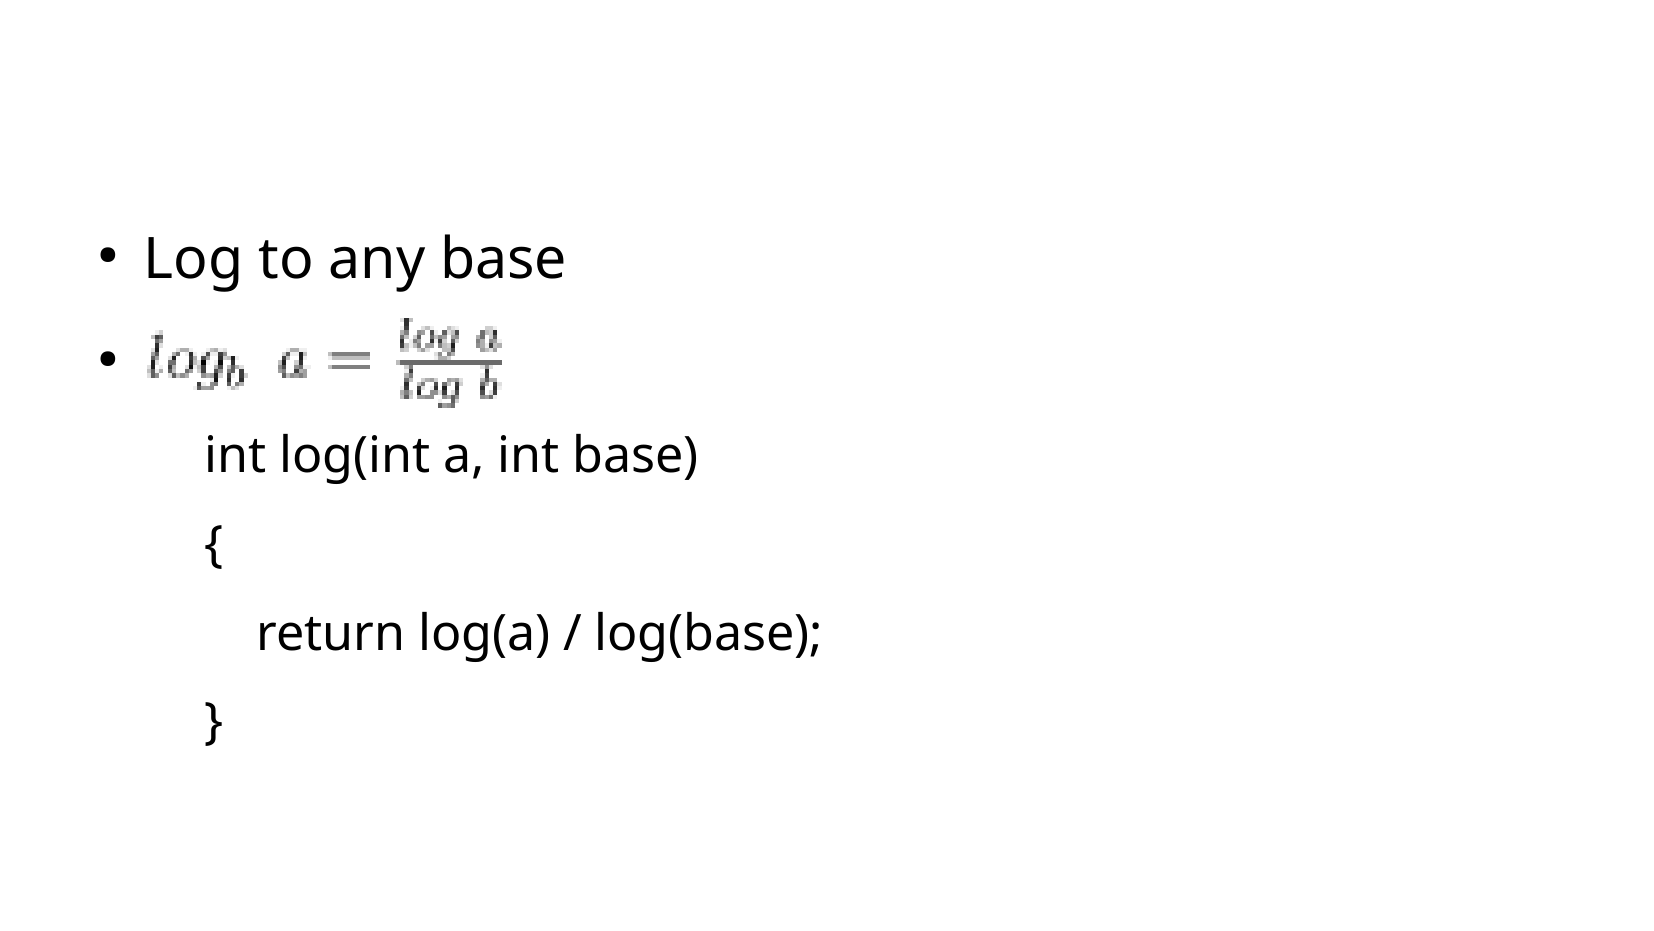

#
Log to any base
int log(int a, int base)
{
 return log(a) / log(base);
}